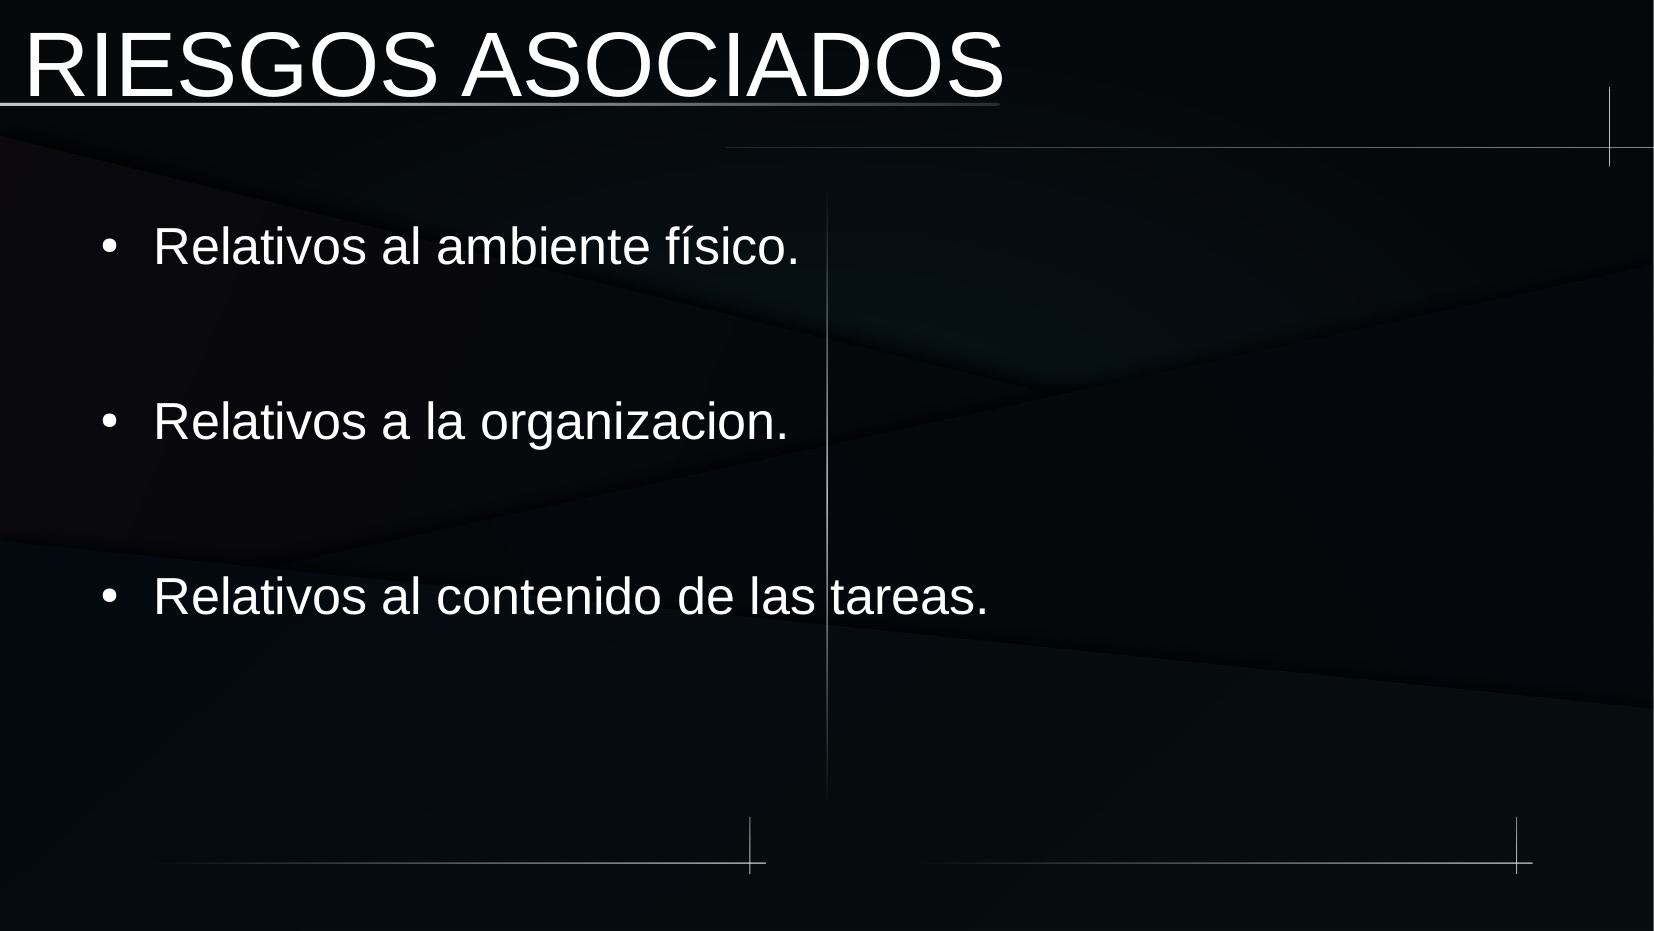

# RIESGOS ASOCIADOS
Relativos al ambiente físico.
Relativos a la organizacion.
Relativos al contenido de las tareas.